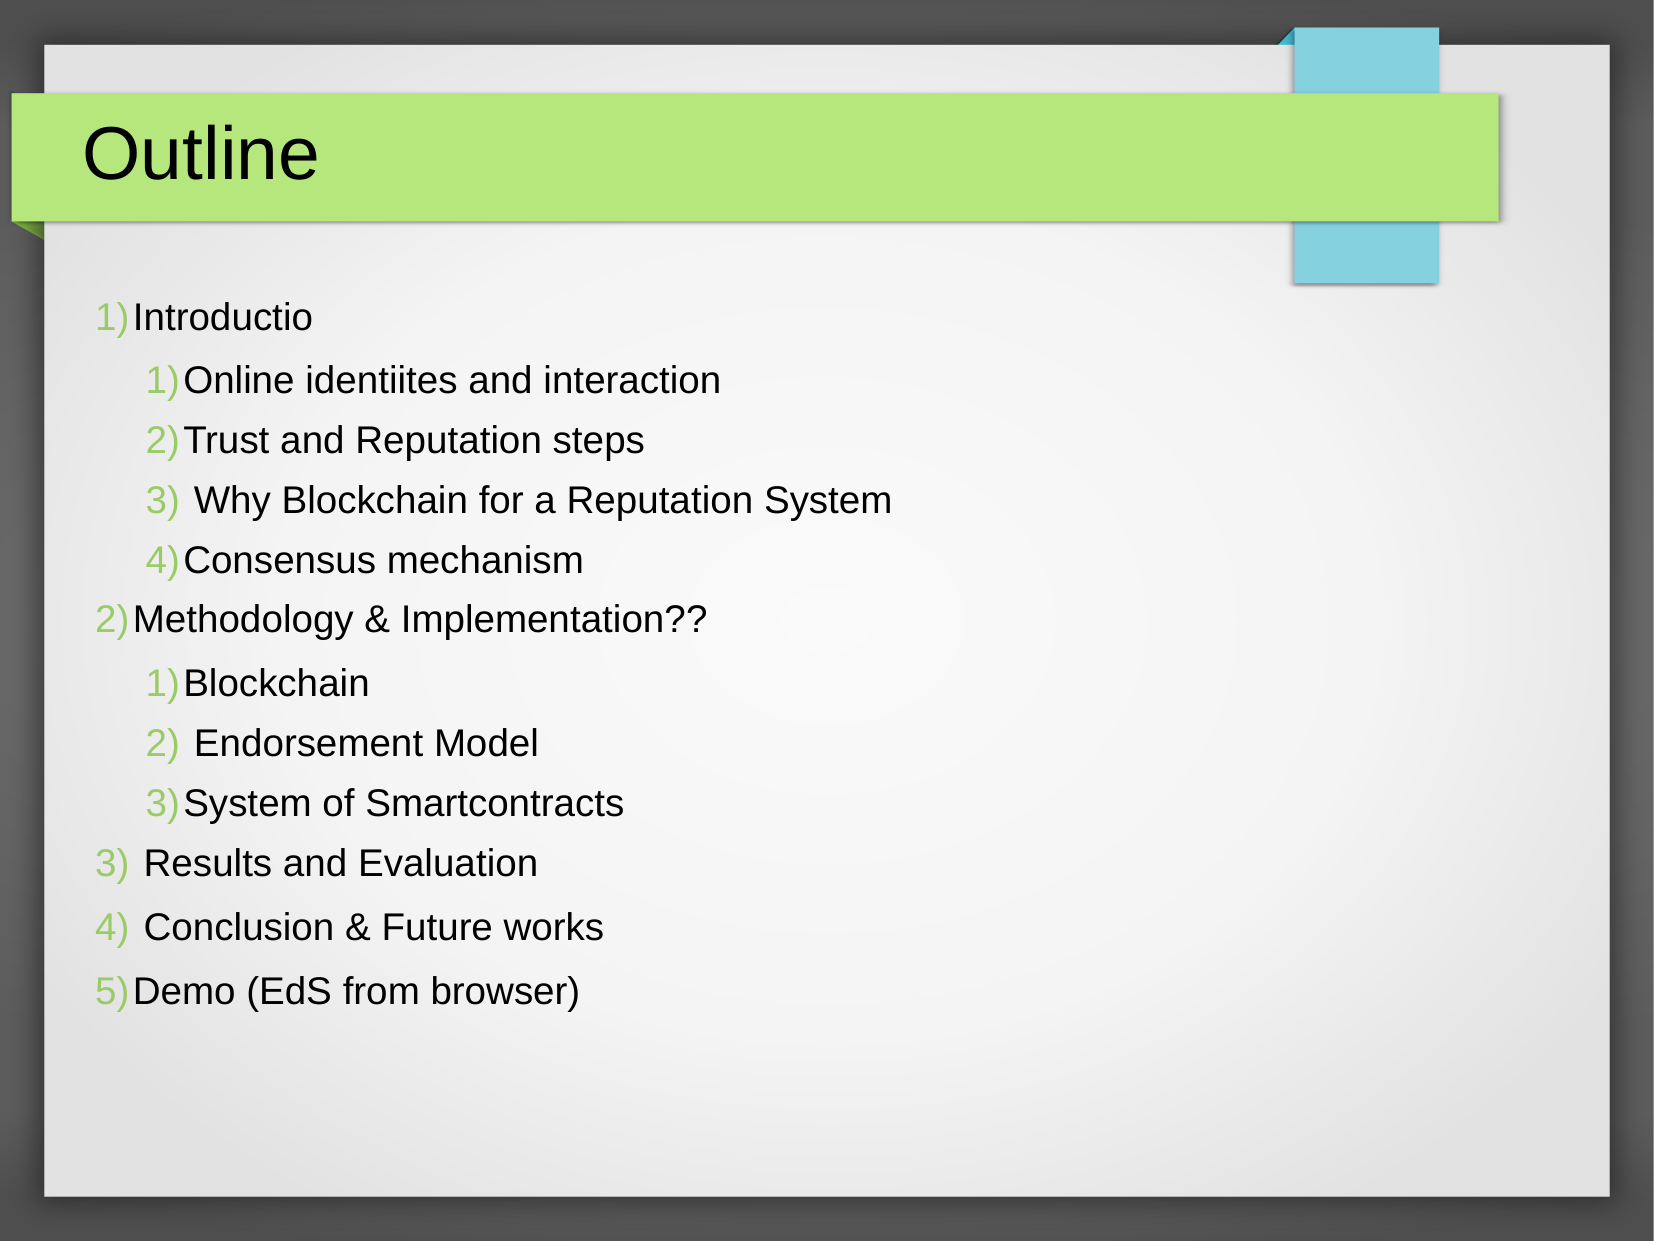

# Outline
Introductio
Online identiites and interaction
Trust and Reputation steps
 Why Blockchain for a Reputation System
Consensus mechanism
Methodology & Implementation??
Blockchain
 Endorsement Model
System of Smartcontracts
 Results and Evaluation
 Conclusion & Future works
Demo (EdS from browser)